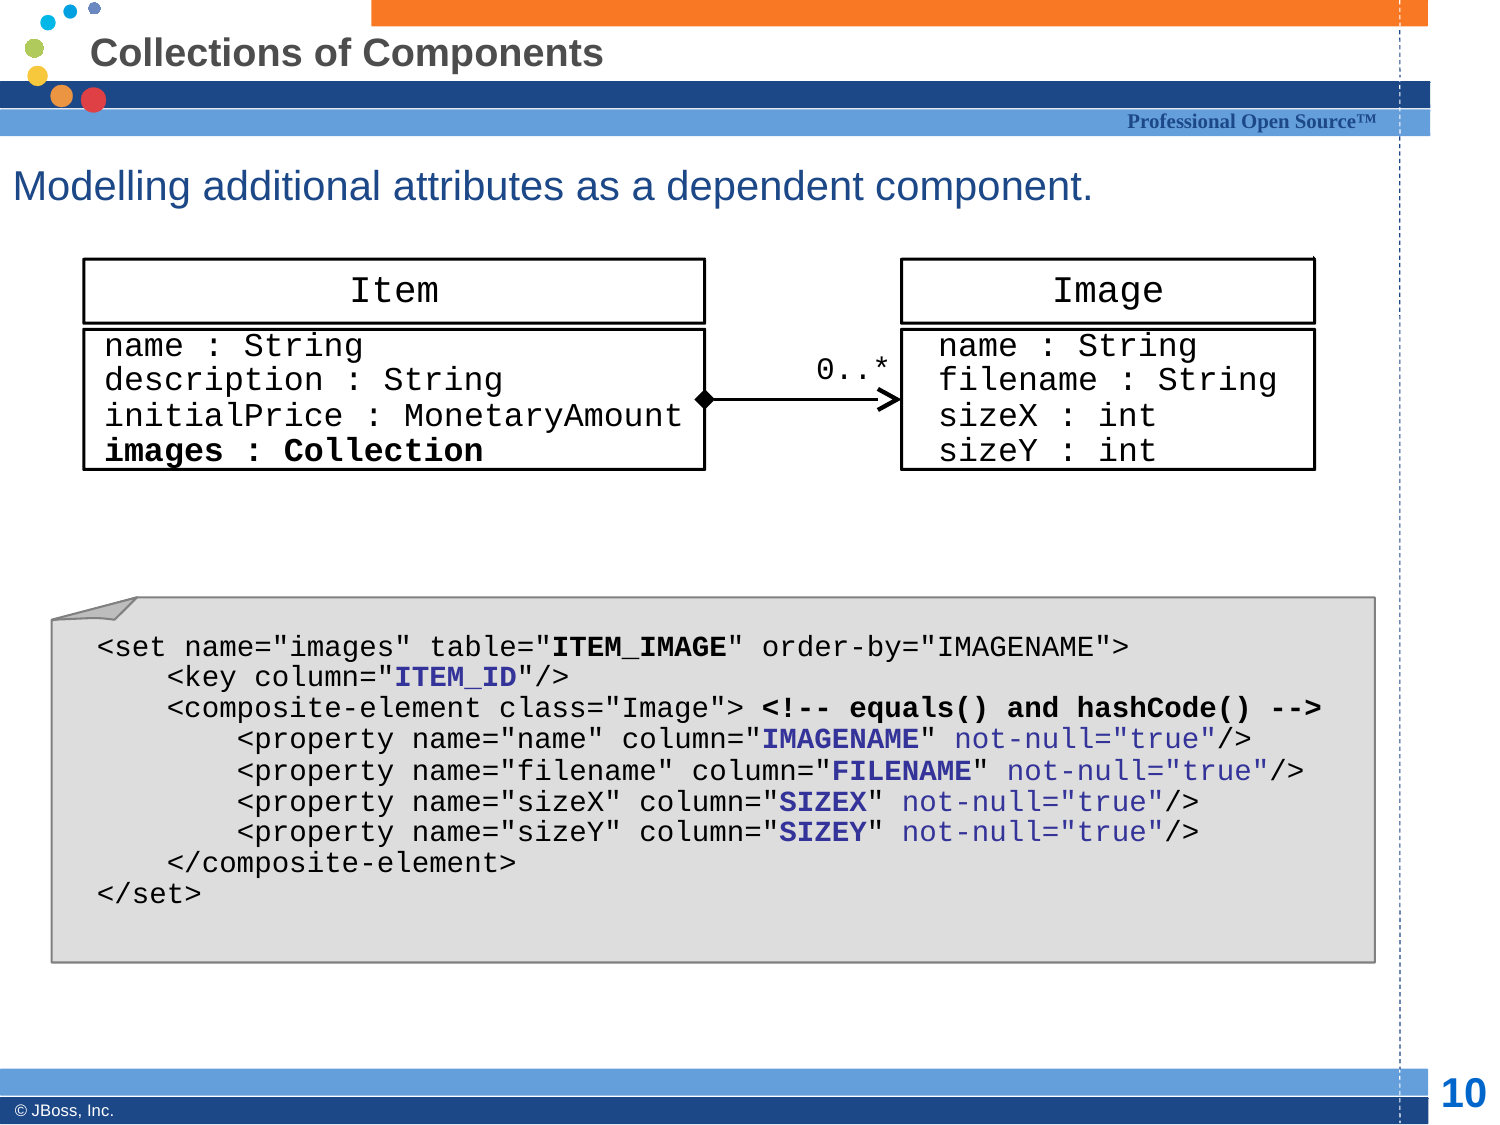

# Collections of Components
Modelling additional attributes as a dependent component.
Item
Image
name : String
description : String
initialPrice : MonetaryAmount
images : Collection
name : String
filename : String
sizeX : int
sizeY : int
0..*
<set name="images" table="ITEM_IMAGE" order-by="IMAGENAME">
 <key column="ITEM_ID"/>
 <composite-element class="Image"> <!-- equals() and hashCode() -->
 <property name="name" column="IMAGENAME" not-null="true"/>
 <property name="filename" column="FILENAME" not-null="true"/>
 <property name="sizeX" column="SIZEX" not-null="true"/>
 <property name="sizeY" column="SIZEY" not-null="true"/>
 </composite-element>
</set>